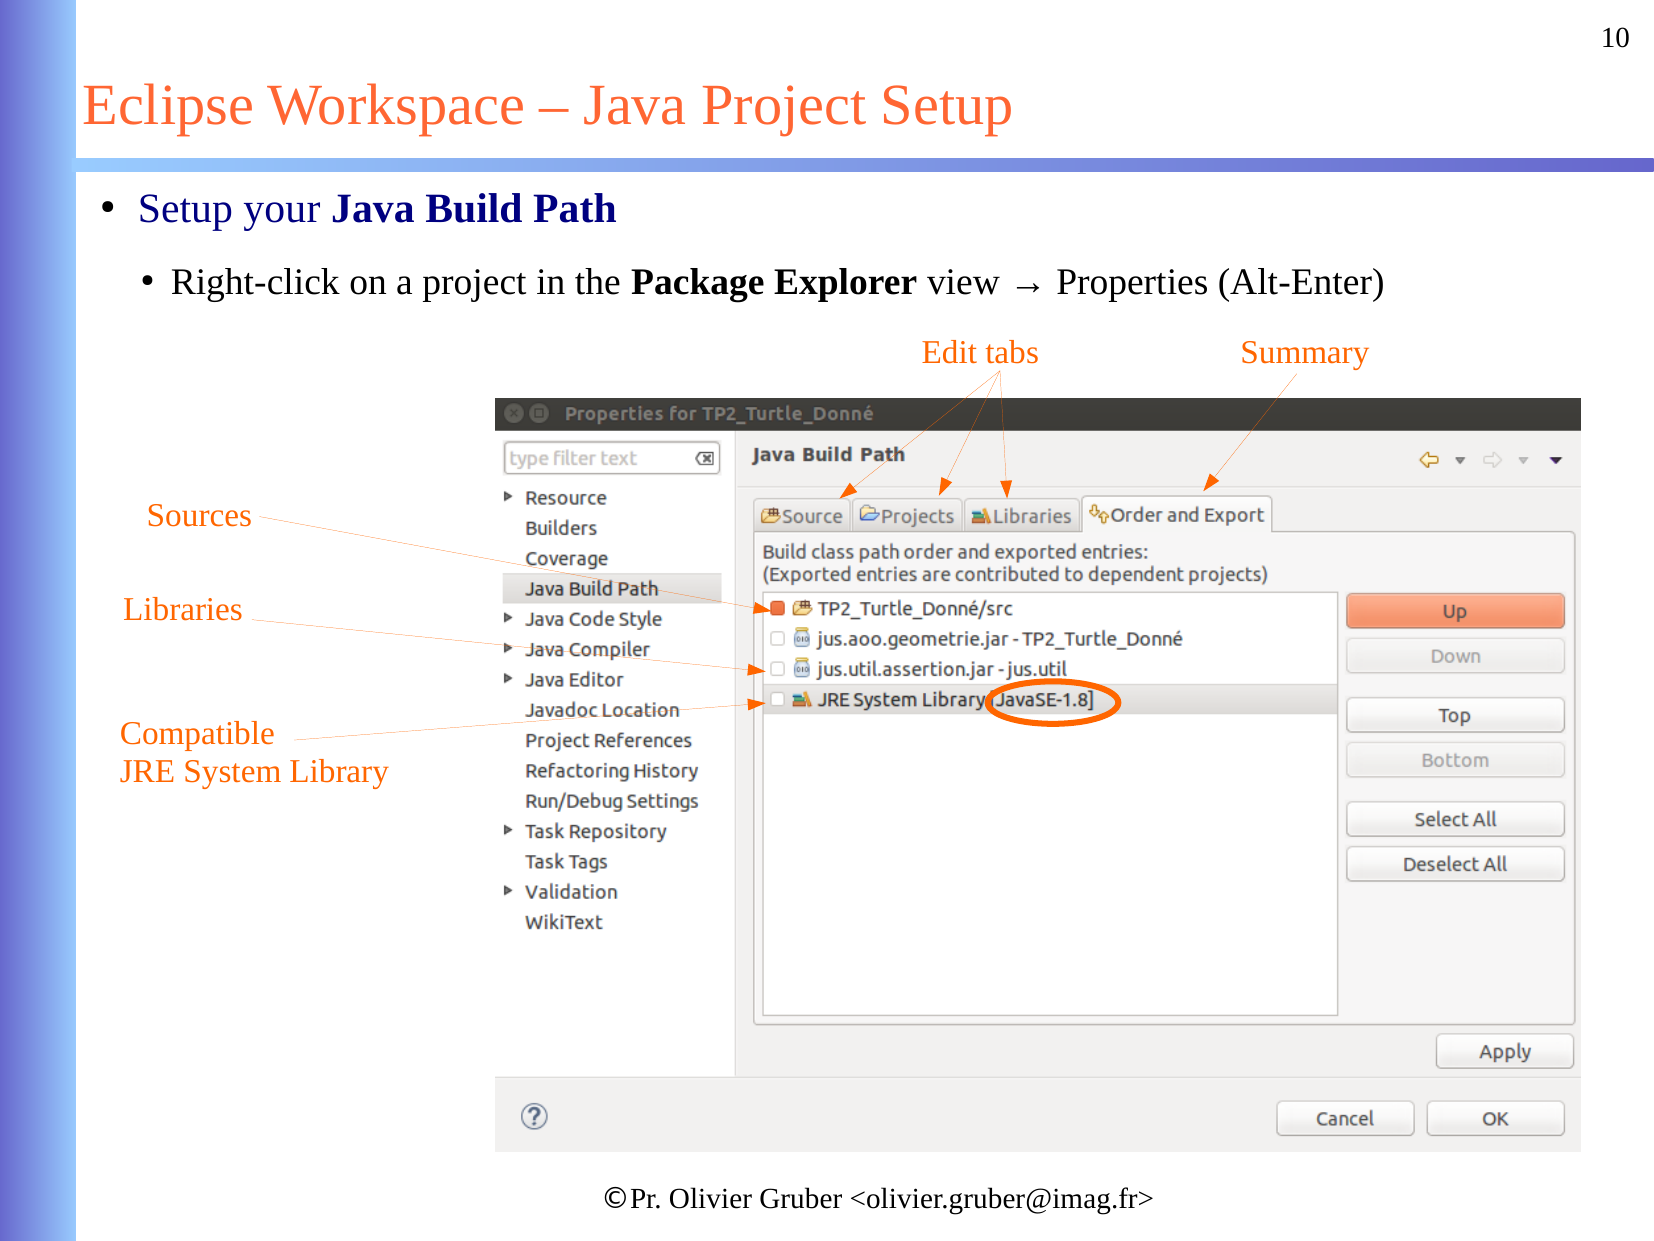

10
# Eclipse Workspace – Java Project Setup
Setup your Java Build Path
Right-click on a project in the Package Explorer view → Properties (Alt-Enter)
Edit tabs
Summary
Sources
Libraries
Compatible
JRE System Library